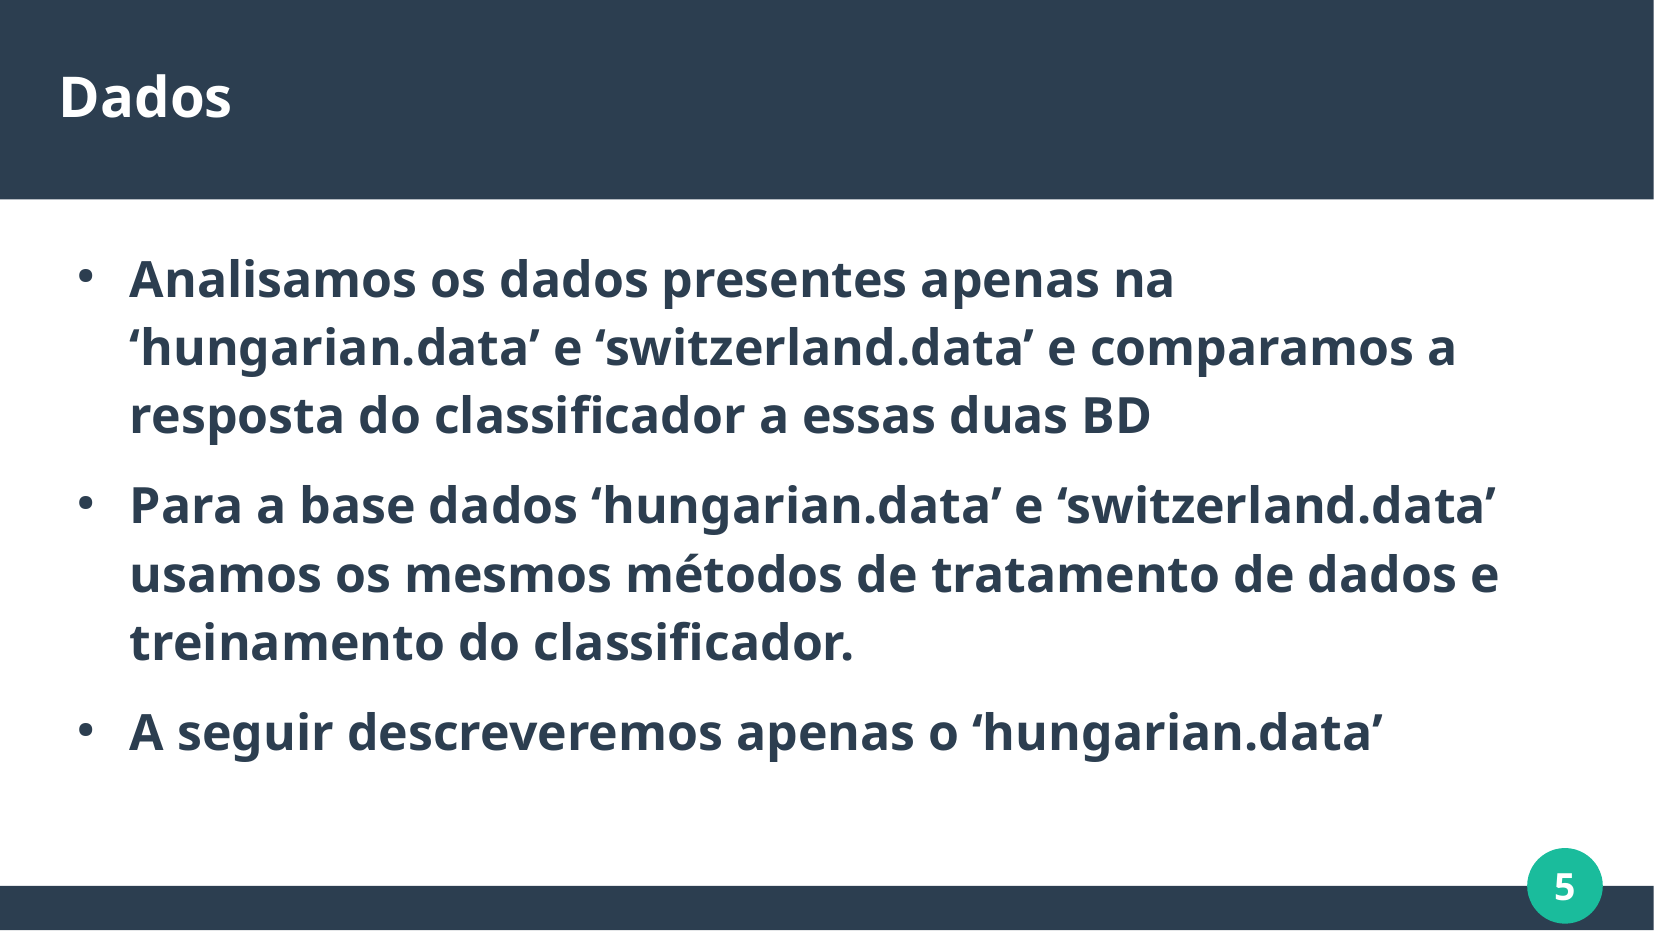

# Dados
Analisamos os dados presentes apenas na ‘hungarian.data’ e ‘switzerland.data’ e comparamos a resposta do classificador a essas duas BD
Para a base dados ‘hungarian.data’ e ‘switzerland.data’ usamos os mesmos métodos de tratamento de dados e treinamento do classificador.
A seguir descreveremos apenas o ‘hungarian.data’